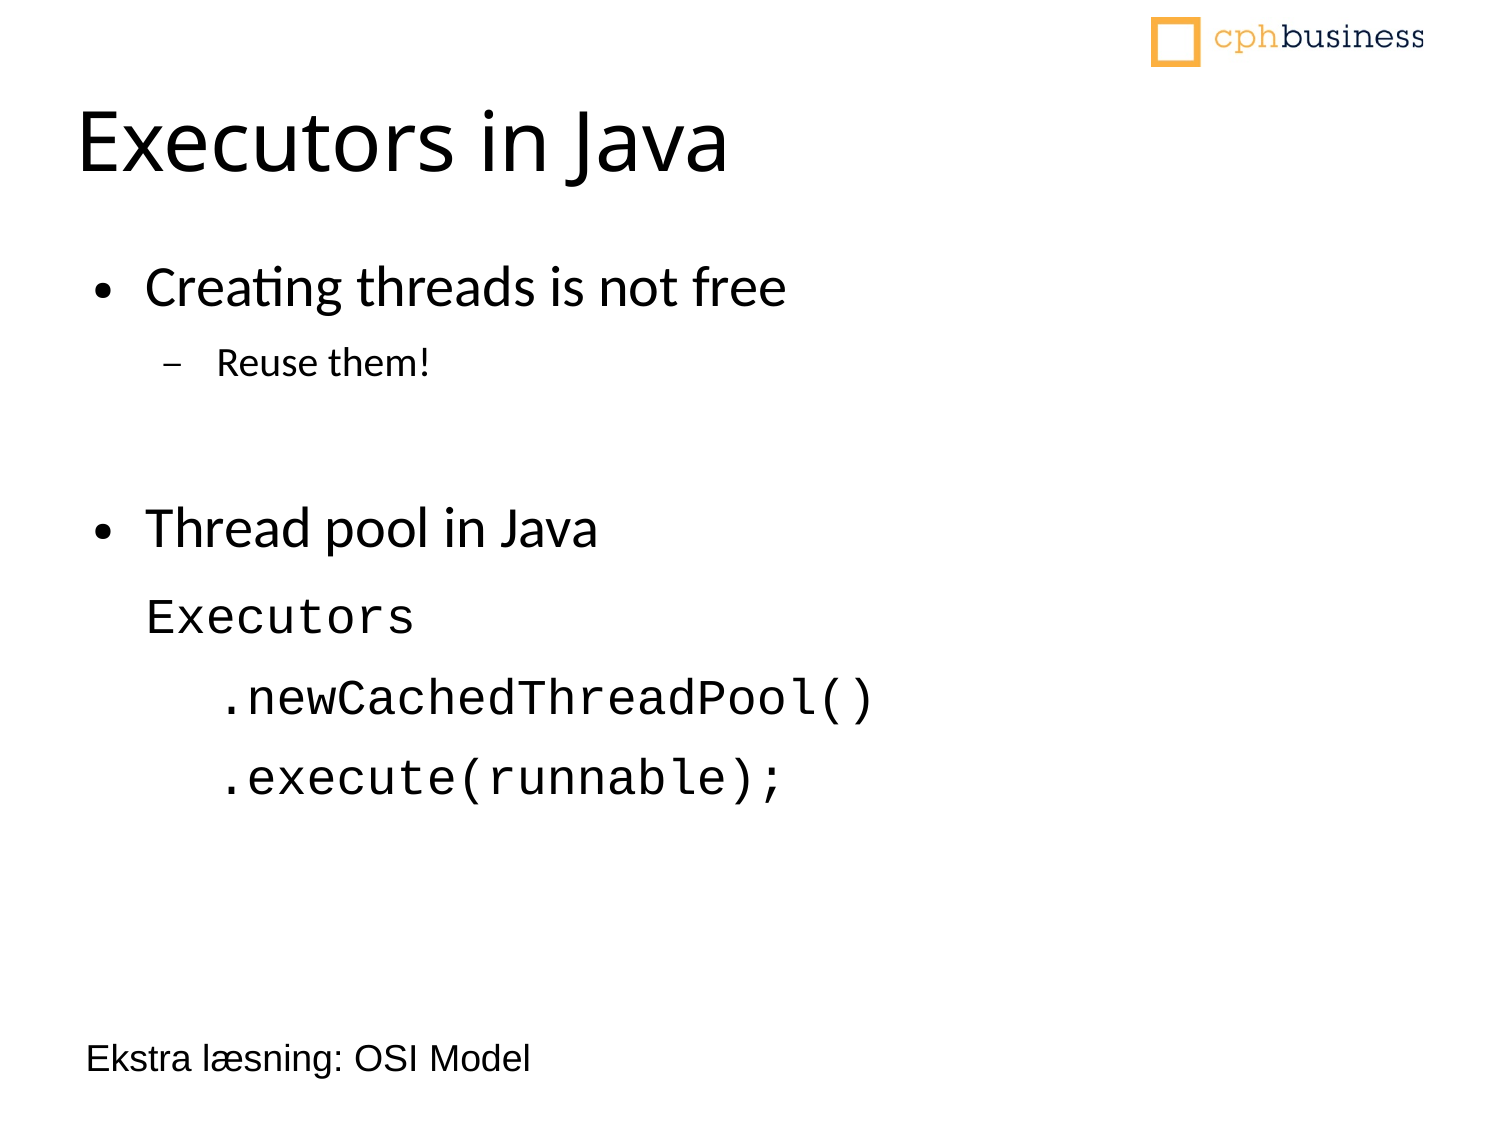

# Executors in Java
Creating threads is not free
Reuse them!
Thread pool in Java
Executors
.newCachedThreadPool()
.execute(runnable);
Ekstra læsning: OSI Model